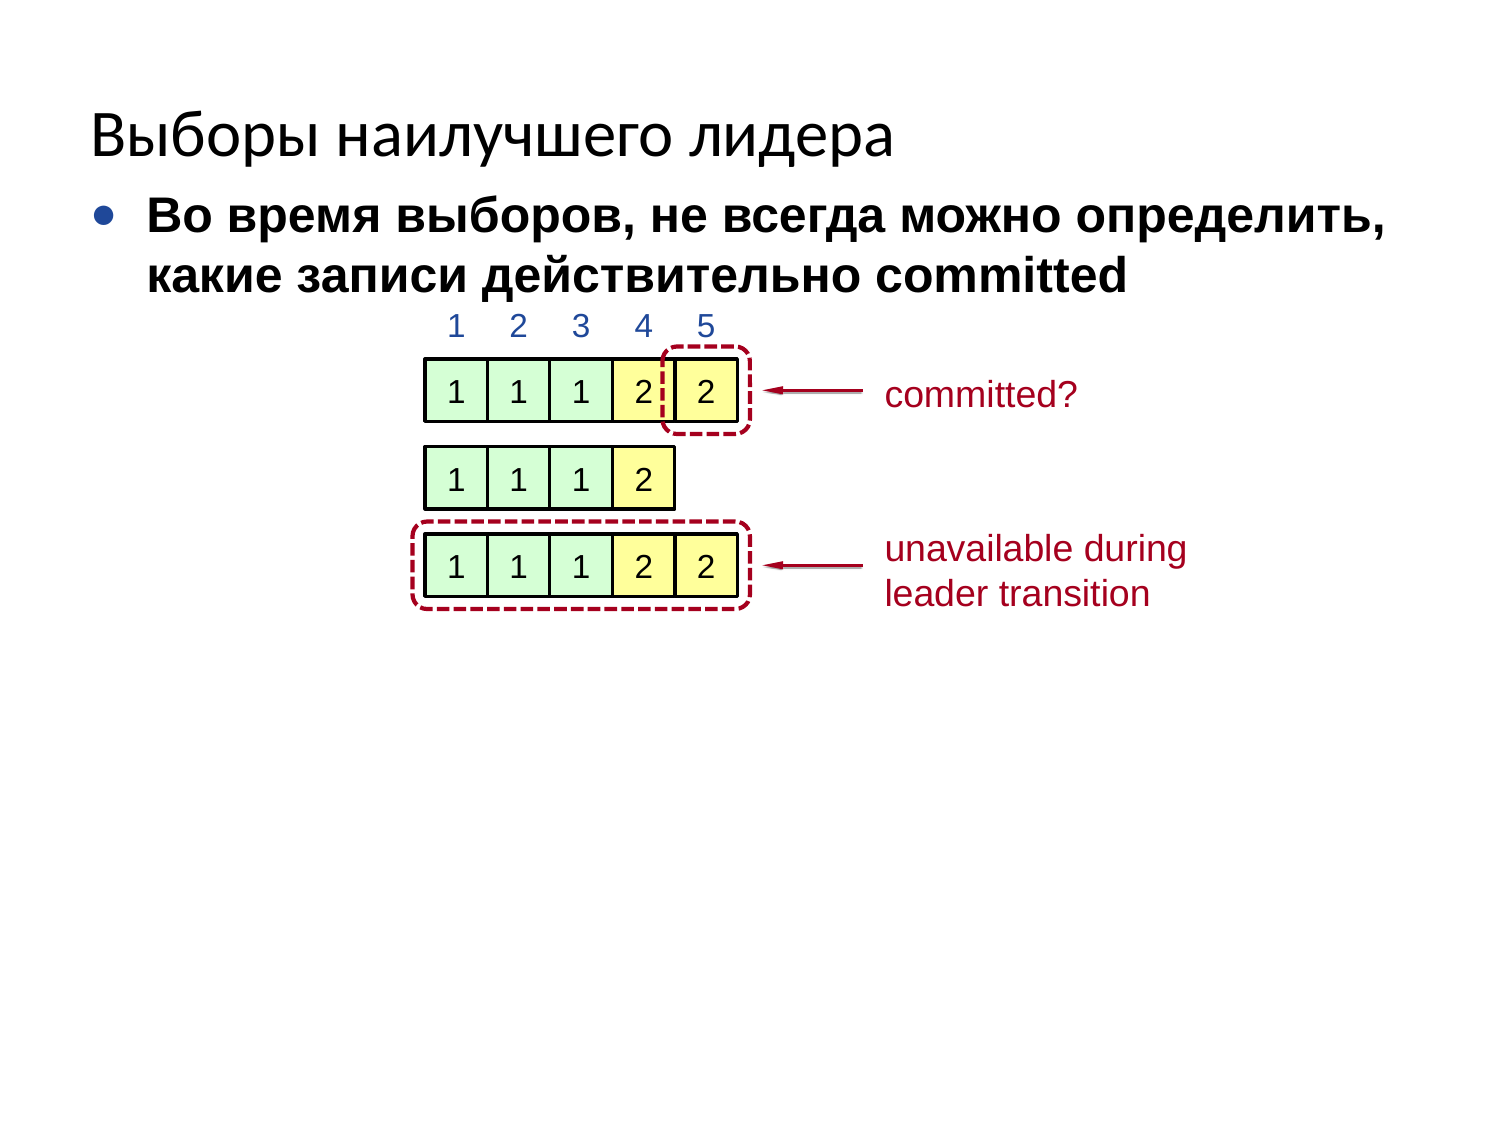

Выборы наилучшего лидера
# Во время выборов, не всегда можно определить, какие записи действительно committed
1
2
3
4
5
1
1
1
2
2
committed?
1
1
1
2
unavailable during leader transition
1
1
1
2
2